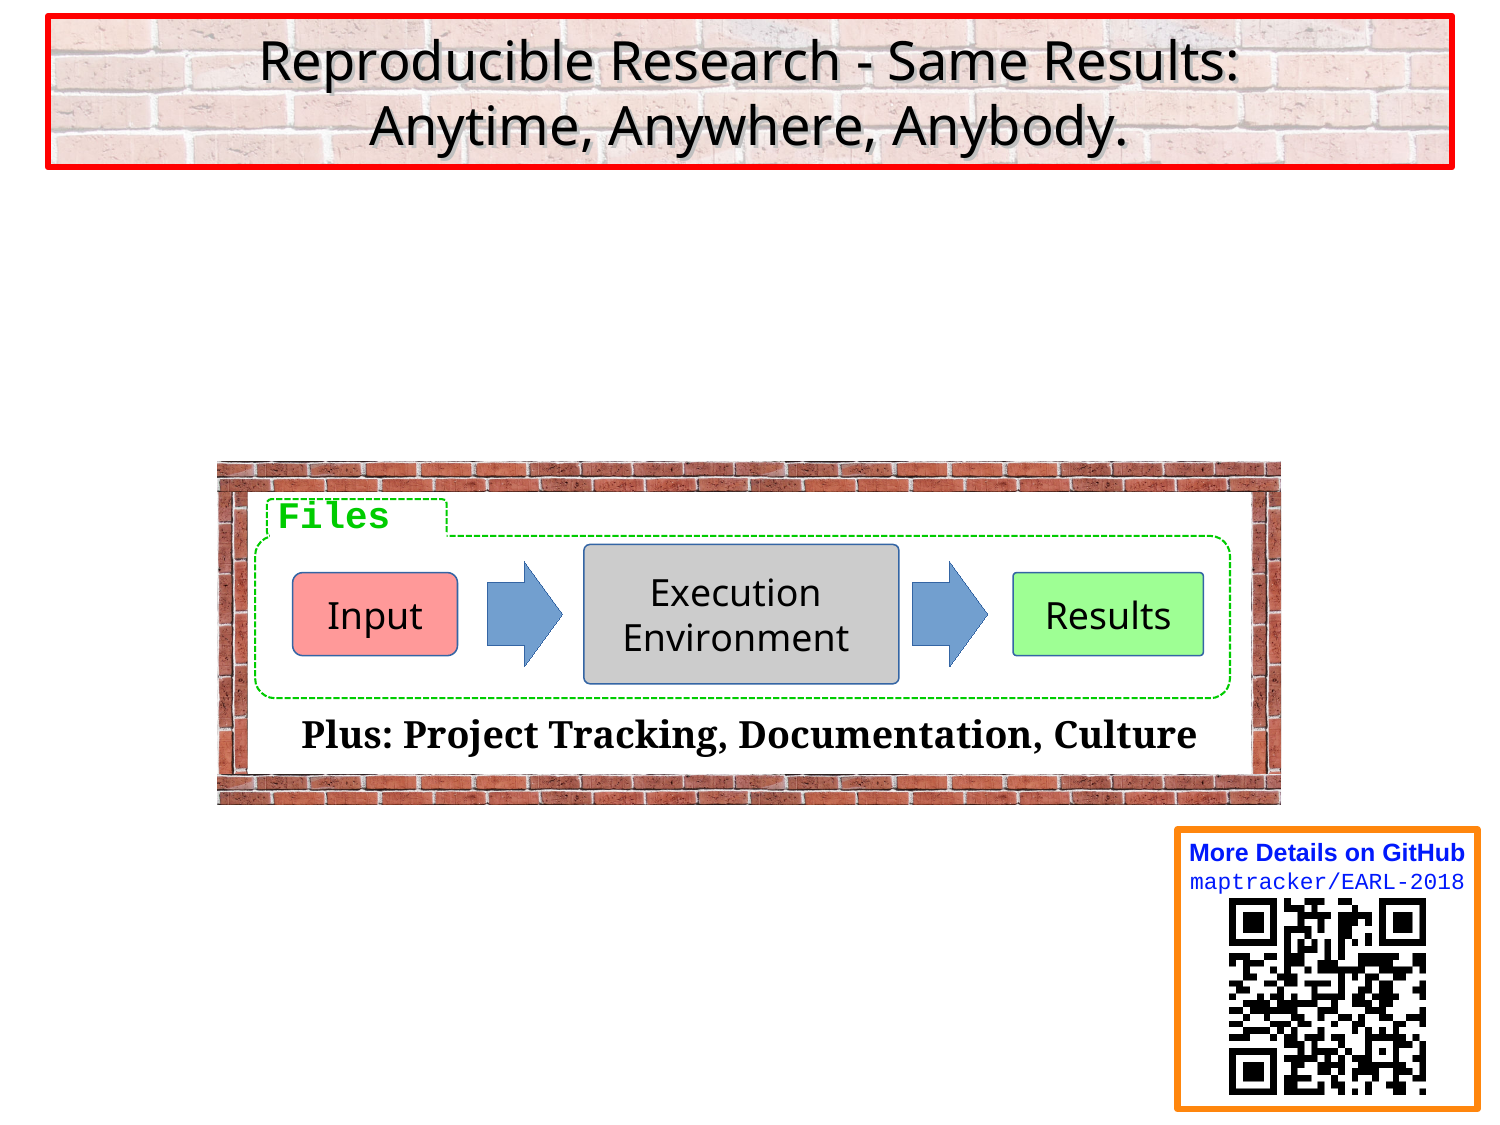

Reproducible Research - Same Results:
Anytime, Anywhere, Anybody.
Files
Execution
Environment
Input
Results
Plus: Project Tracking, Documentation, Culture
More Details on GitHub
maptracker/EARL-2018